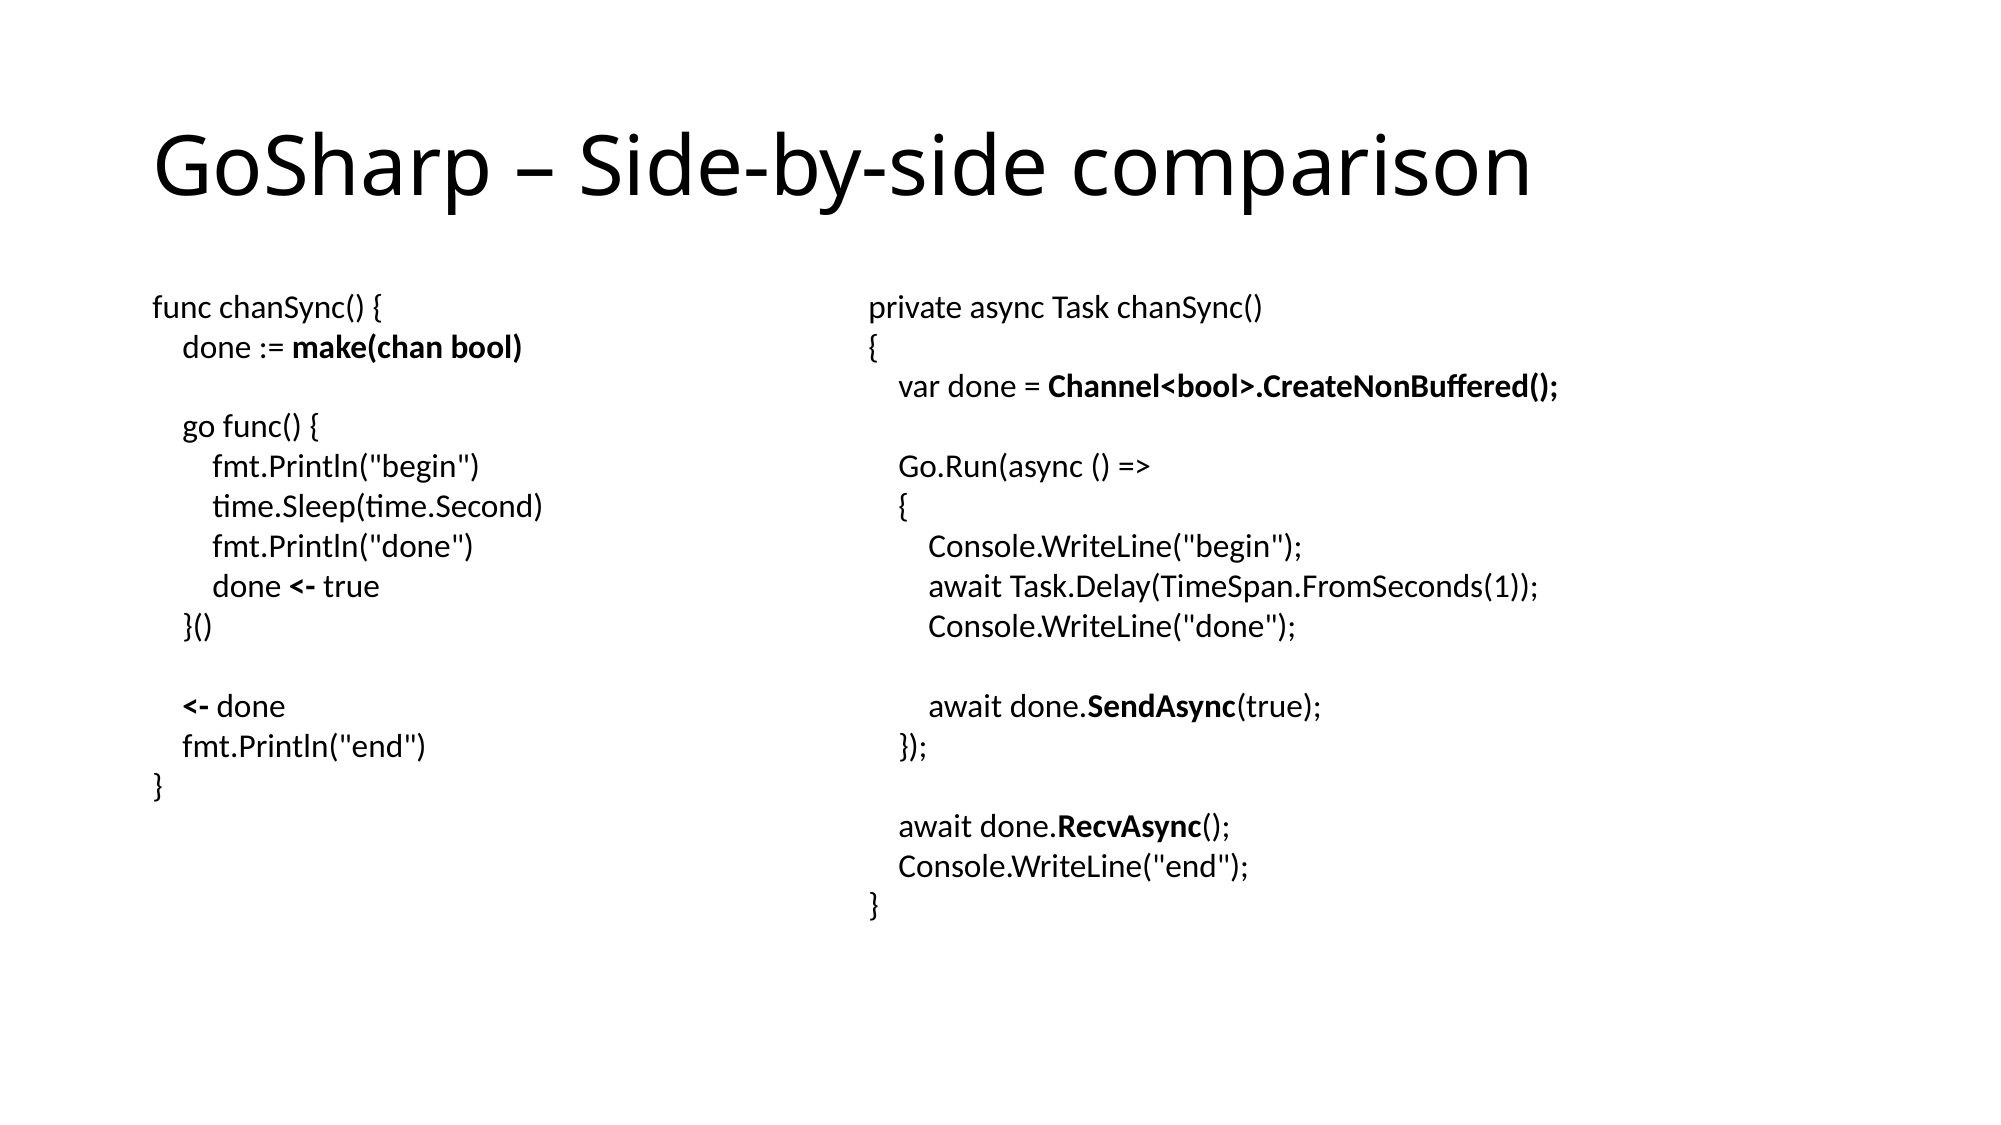

# GoSharp – Side-by-side comparison
func chanSync() {
 done := make(chan bool)
 go func() {
 fmt.Println("begin")
 time.Sleep(time.Second)
 fmt.Println("done")
 done <- true
 }()
 <- done
 fmt.Println("end")
}
private async Task chanSync()
{
 var done = Channel<bool>.CreateNonBuffered();
 Go.Run(async () =>
 {
 Console.WriteLine("begin");
 await Task.Delay(TimeSpan.FromSeconds(1));
 Console.WriteLine("done");
 await done.SendAsync(true);
 });
 await done.RecvAsync();
 Console.WriteLine("end");
}